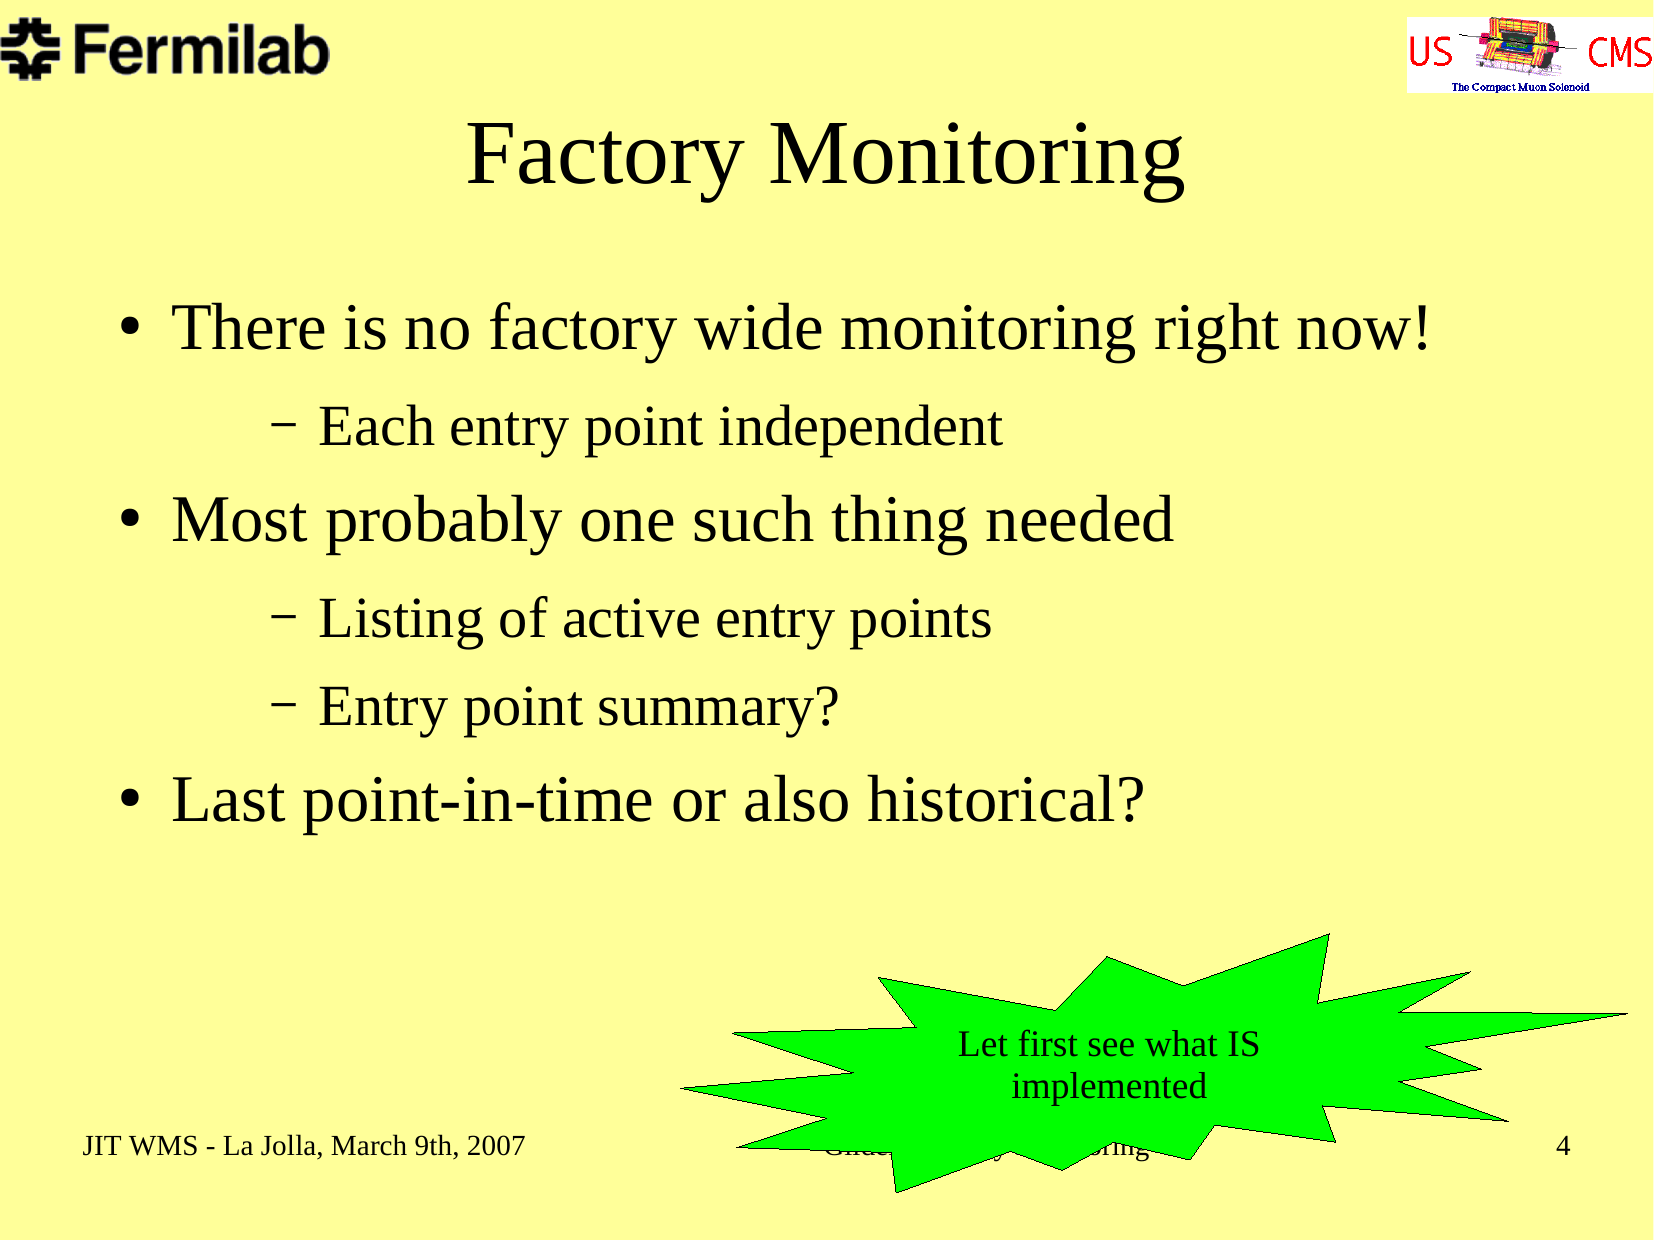

# Factory Monitoring
There is no factory wide monitoring right now!
Each entry point independent
Most probably one such thing needed
Listing of active entry points
Entry point summary?
Last point-in-time or also historical?
Let first see what IS implemented
JIT WMS - La Jolla, March 9th, 2007
Glidein Factory Monitoring
4